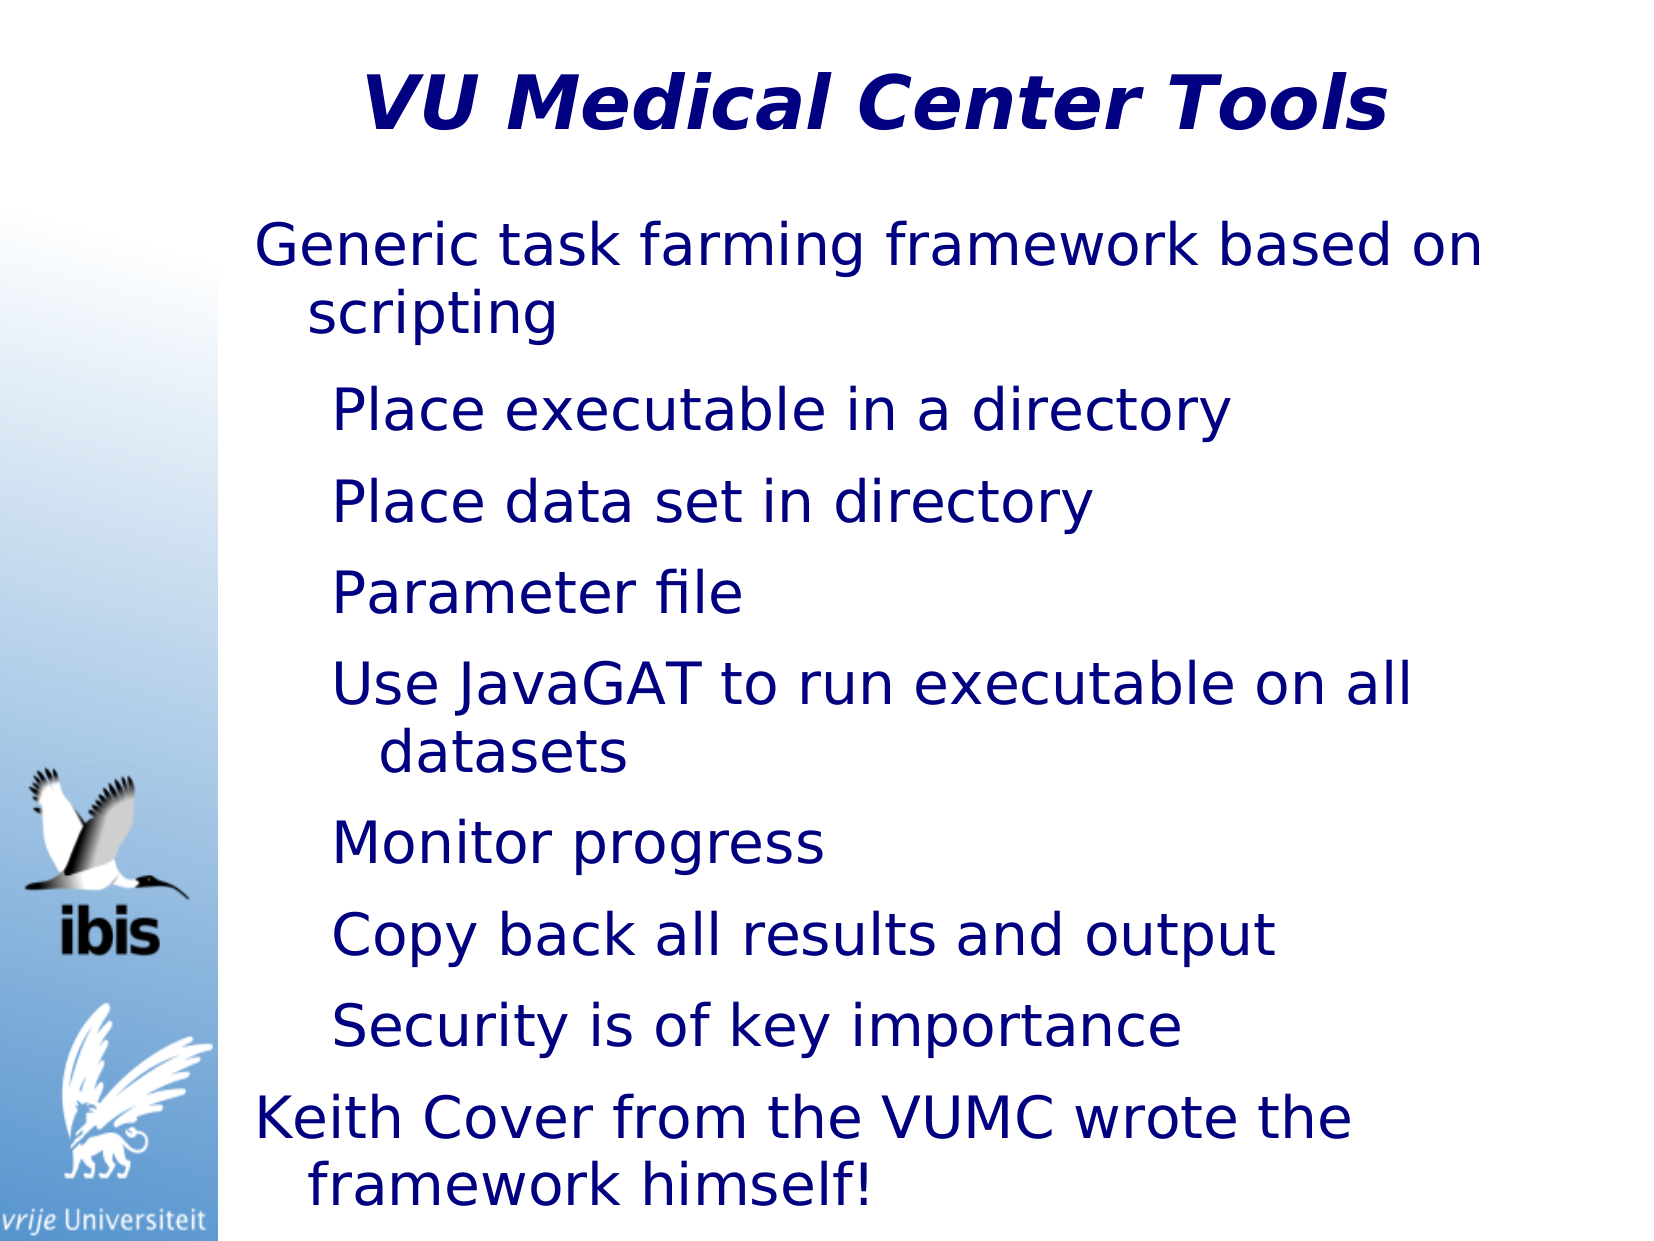

# VU Medical Center Tools
Generic task farming framework based on scripting
Place executable in a directory
Place data set in directory
Parameter file
Use JavaGAT to run executable on all datasets
Monitor progress
Copy back all results and output
Security is of key importance
Keith Cover from the VUMC wrote the framework himself!